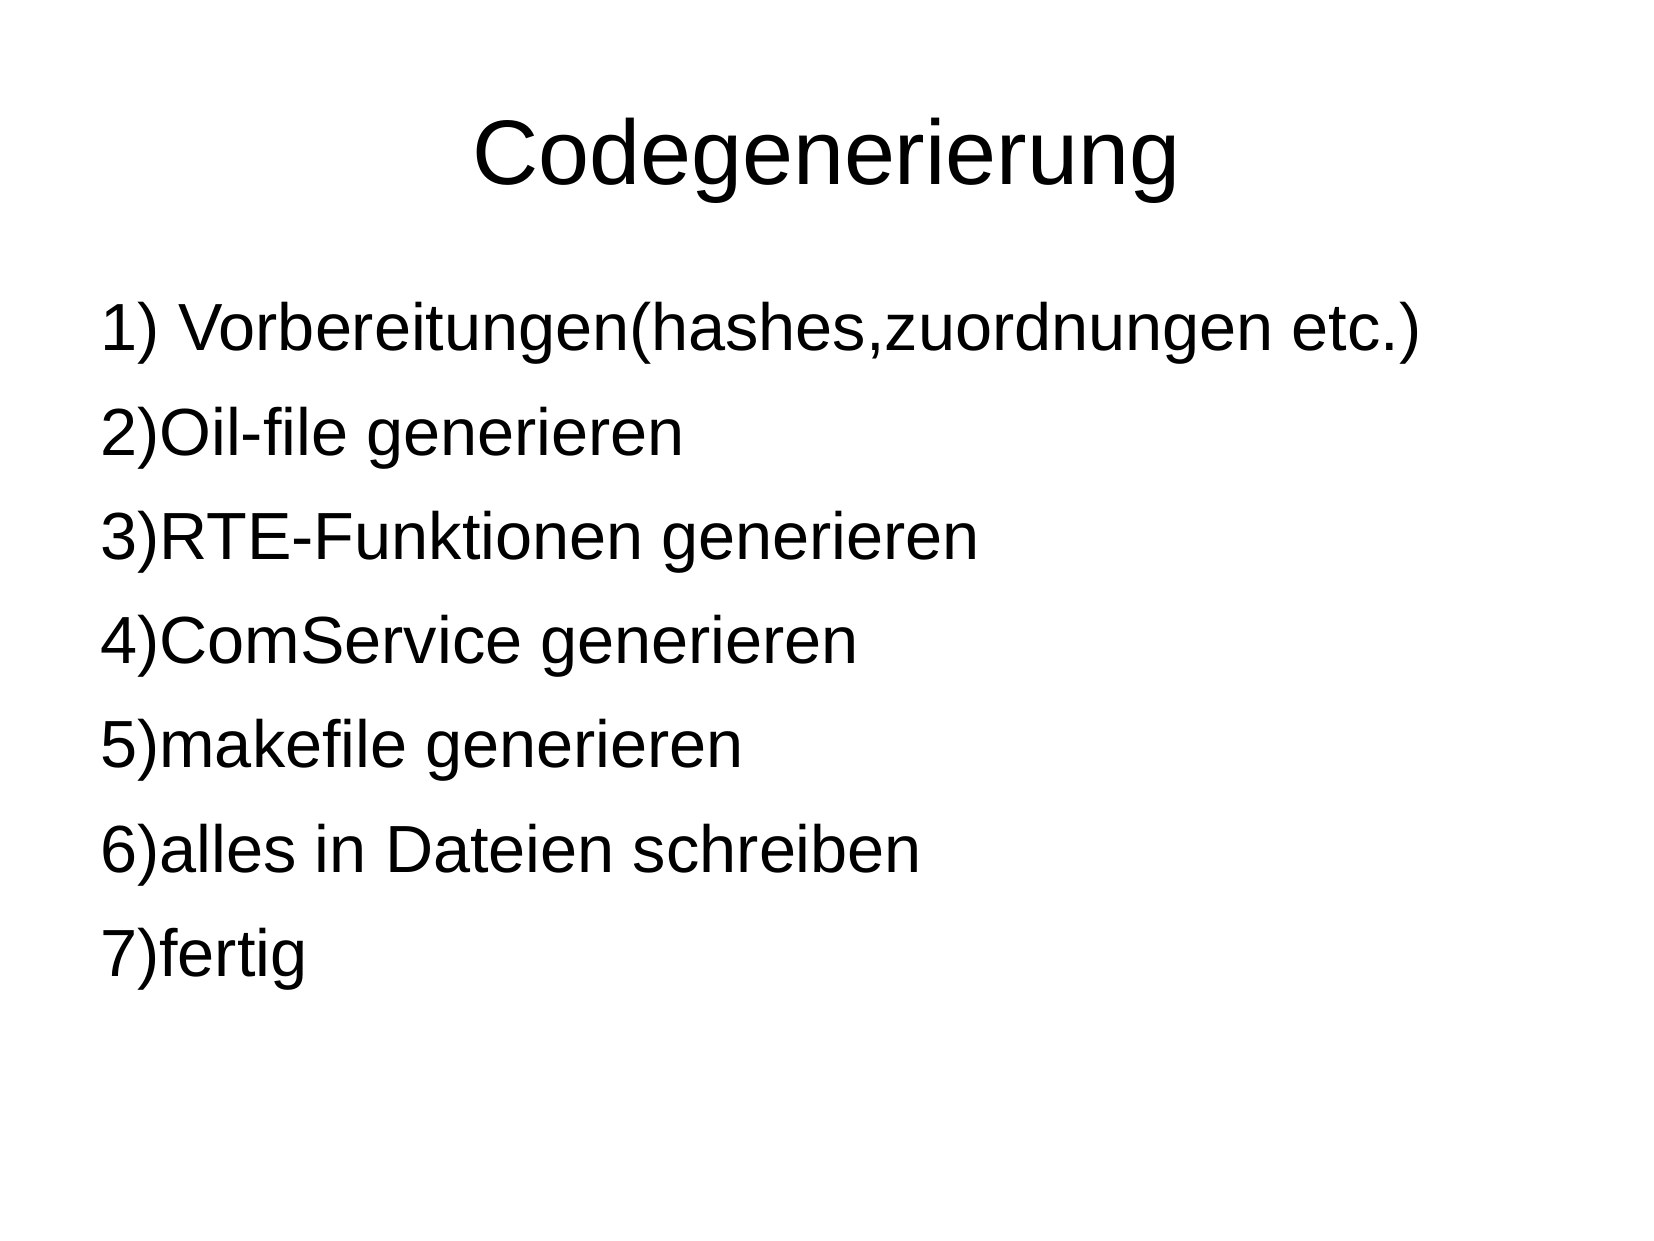

# Codegenerierung
 Vorbereitungen(hashes,zuordnungen etc.)
Oil-file generieren
RTE-Funktionen generieren
ComService generieren
makefile generieren
alles in Dateien schreiben
fertig